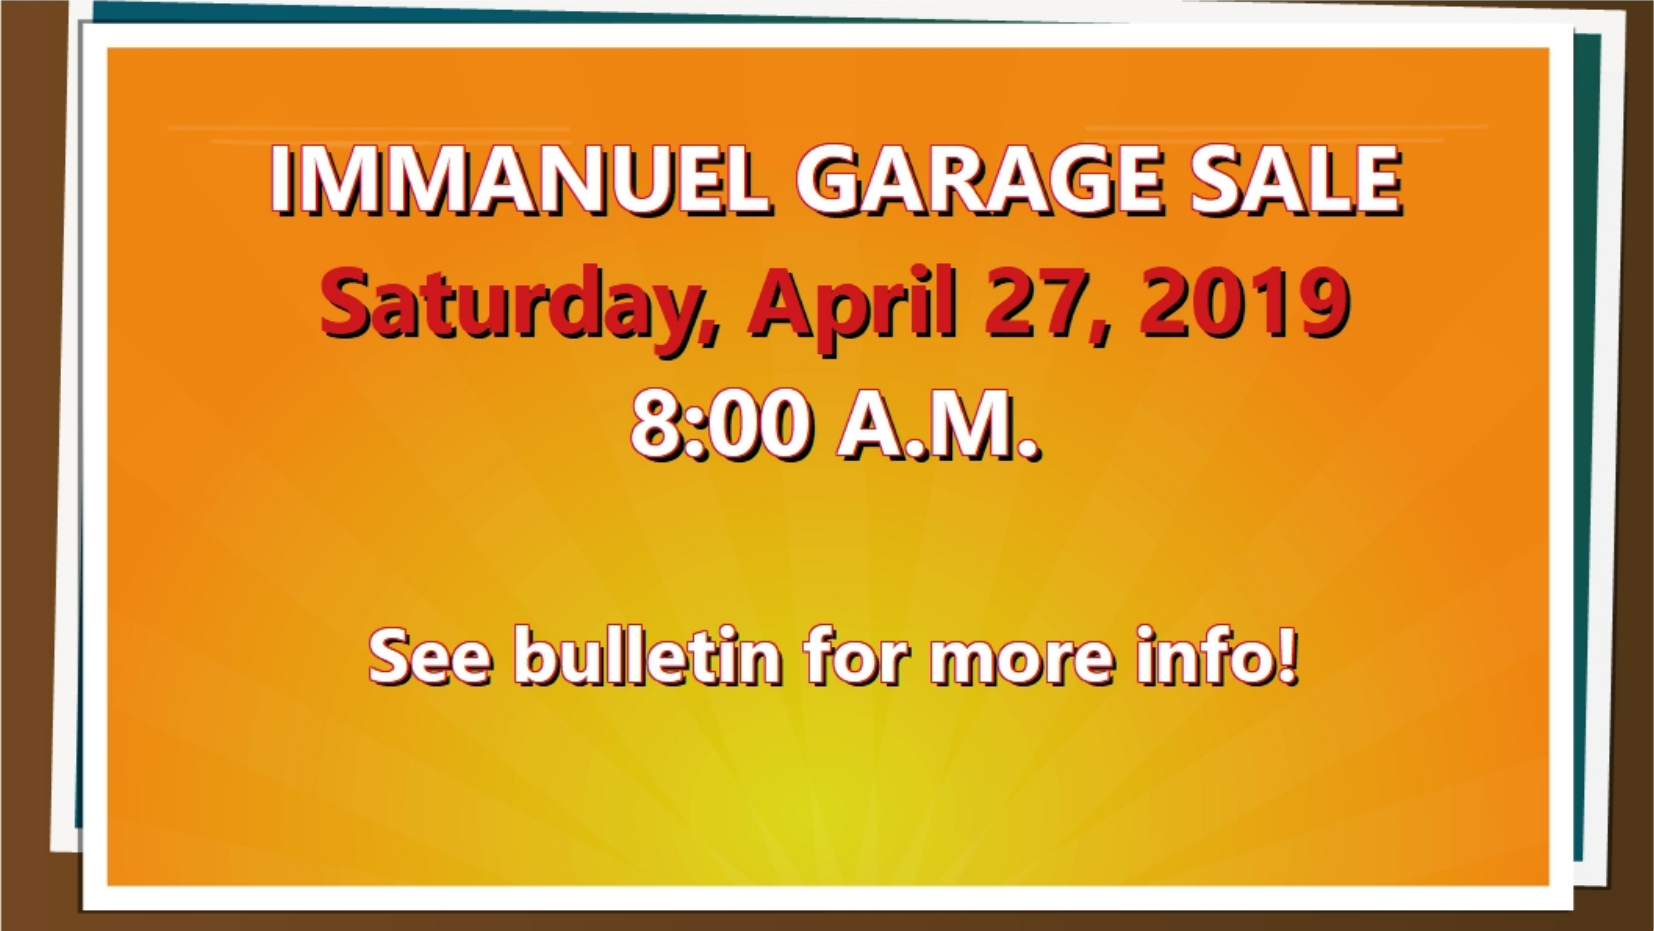

IMMANUEL GARAGE SALE
Saturday, April 27, 2019
8:00 A.M.
See bulletin for more info!